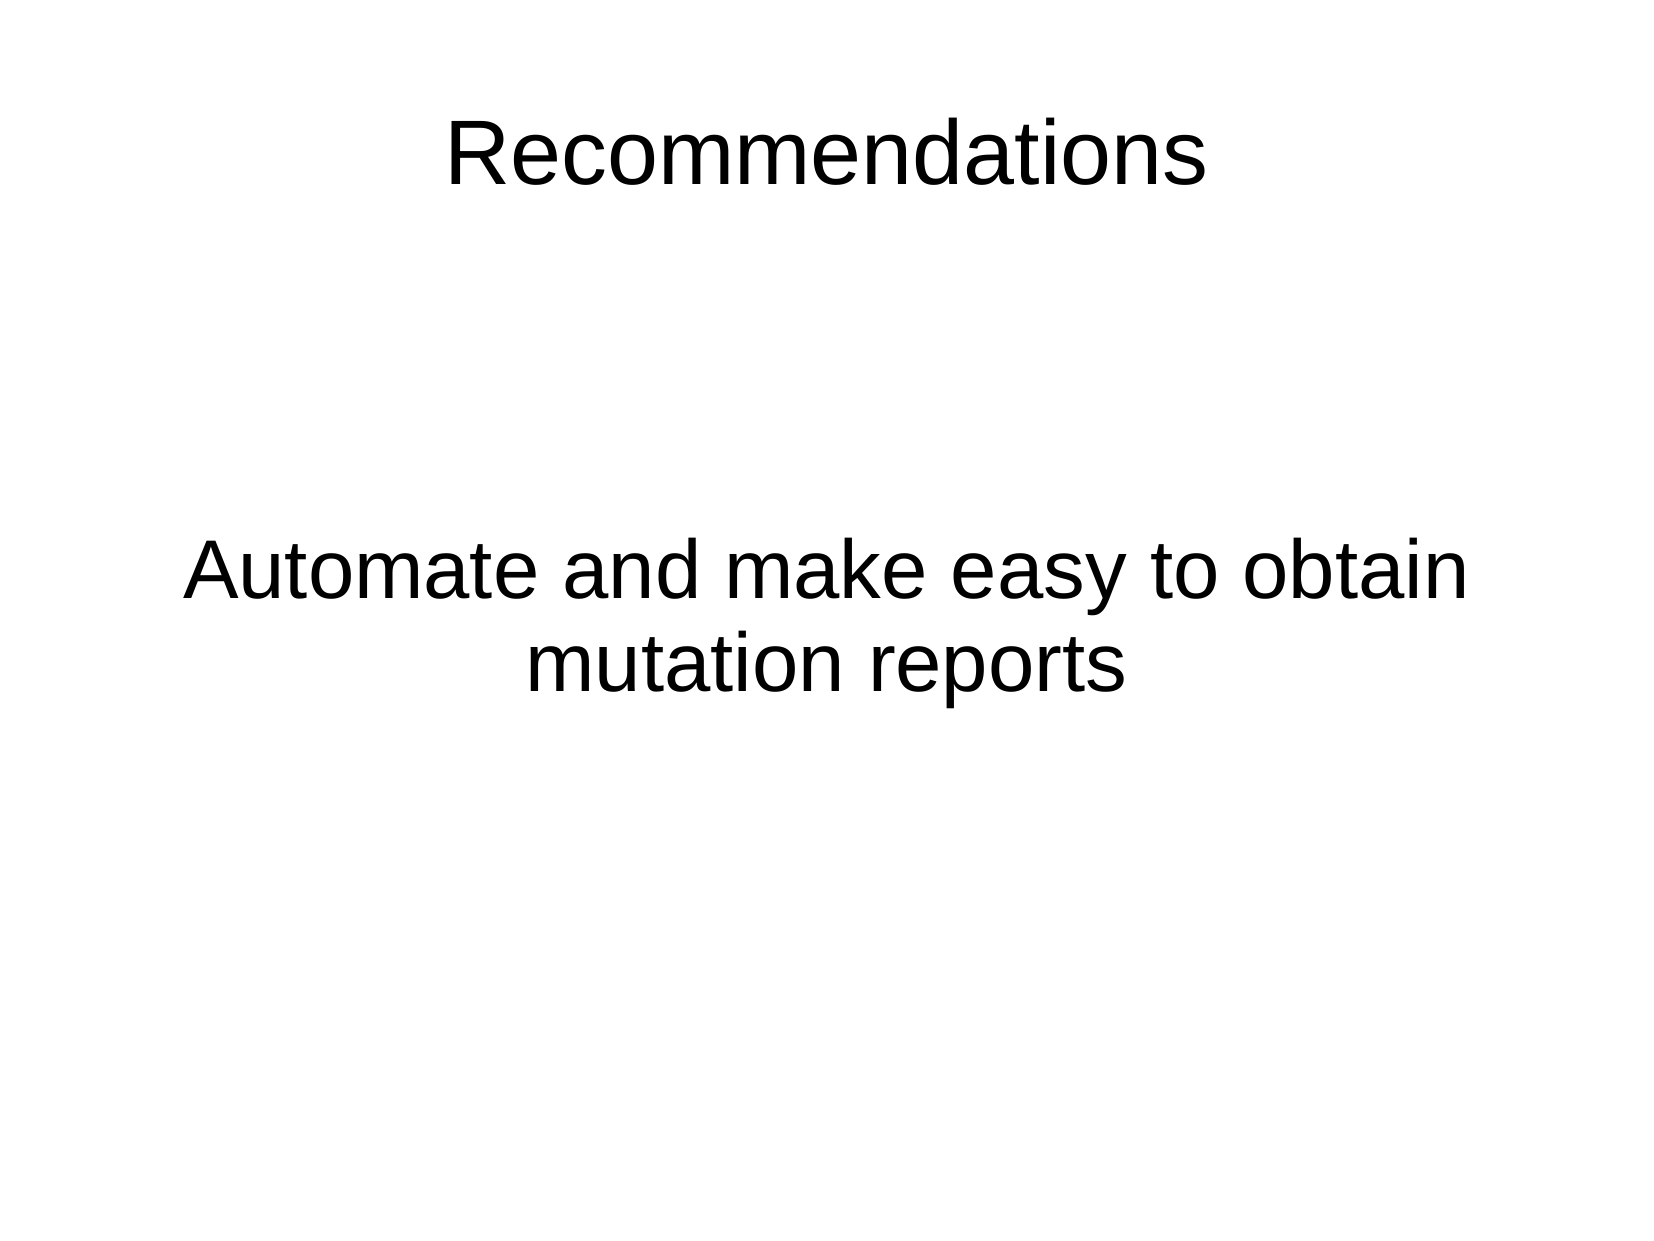

# Recommendations
Automate and make easy to obtain mutation reports